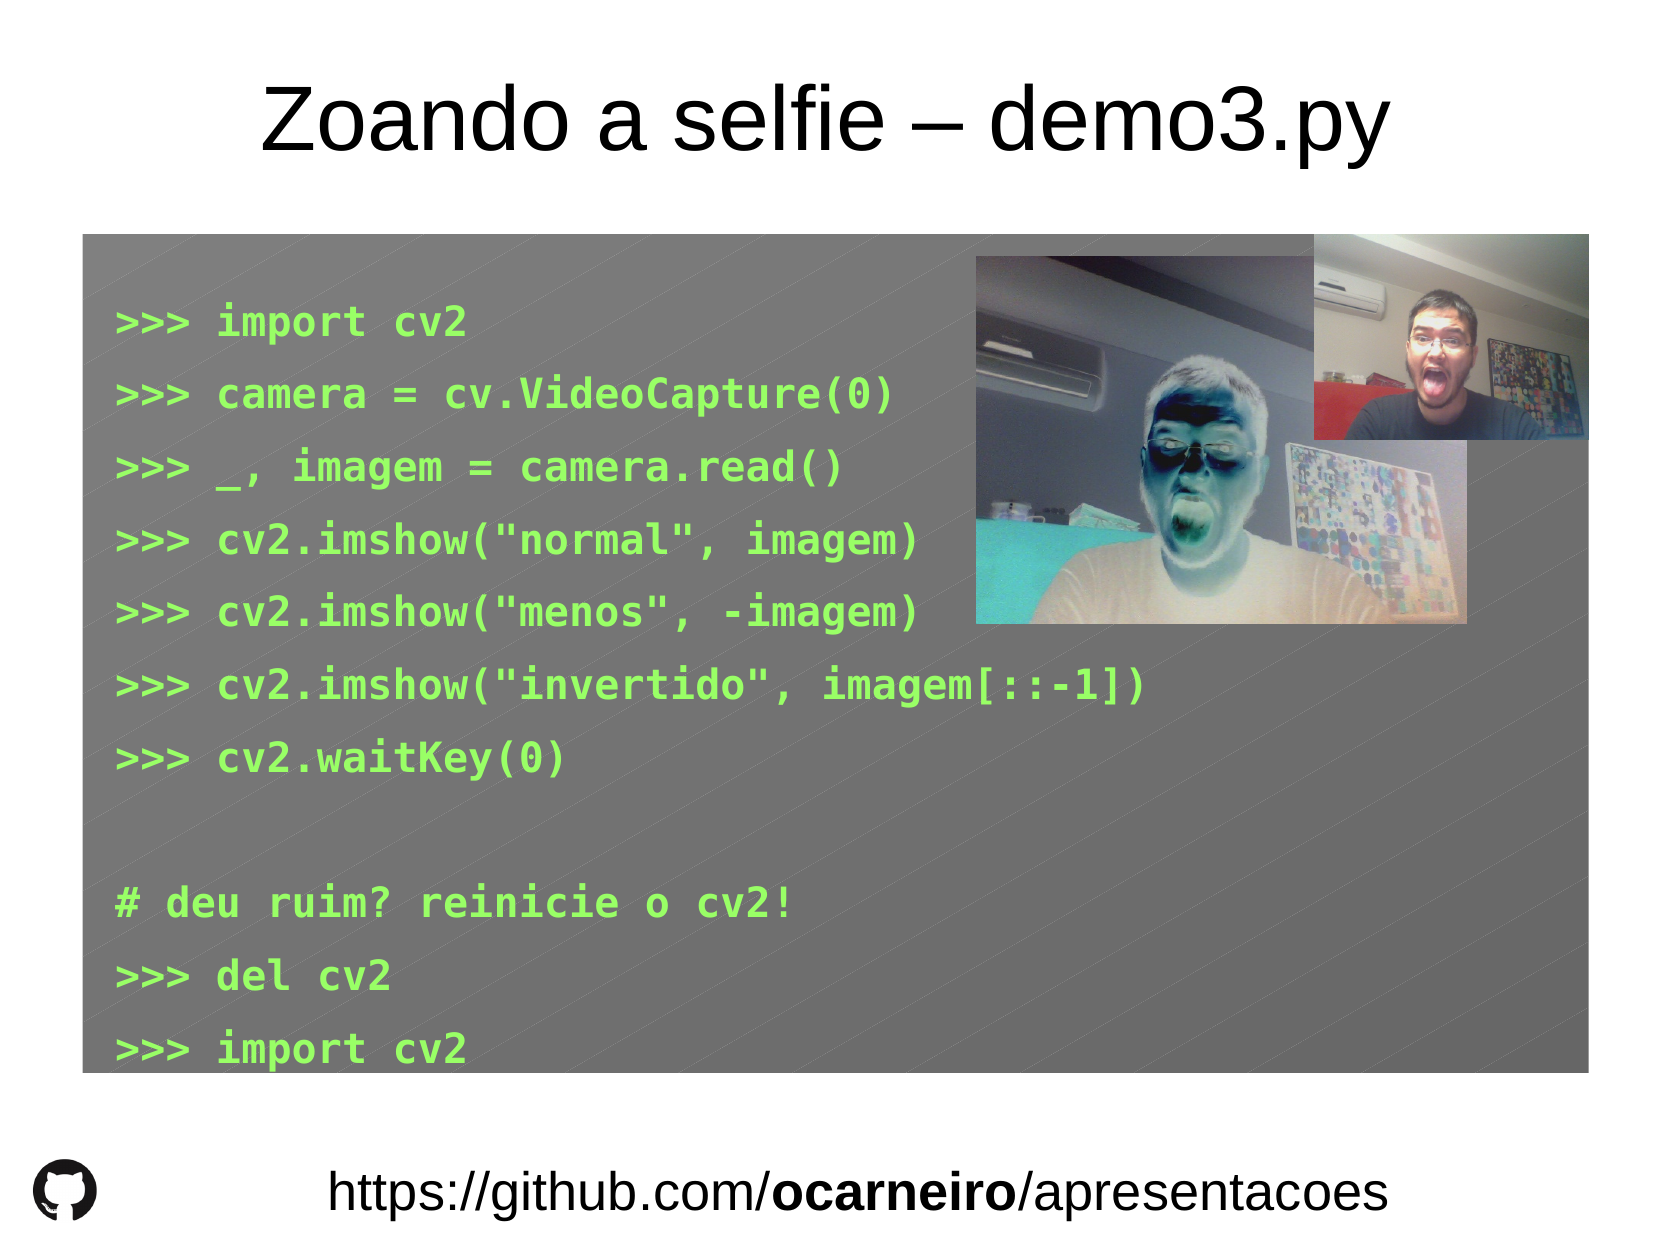

# Zoando a selfie – demo3.py
>>> import cv2
>>> camera = cv.VideoCapture(0)
>>> _, imagem = camera.read()
>>> cv2.imshow("normal", imagem)
>>> cv2.imshow("menos", -imagem)
>>> cv2.imshow("invertido", imagem[::-1])
>>> cv2.waitKey(0)
# deu ruim? reinicie o cv2!
>>> del cv2
>>> import cv2
https://github.com/ocarneiro/apresentacoes